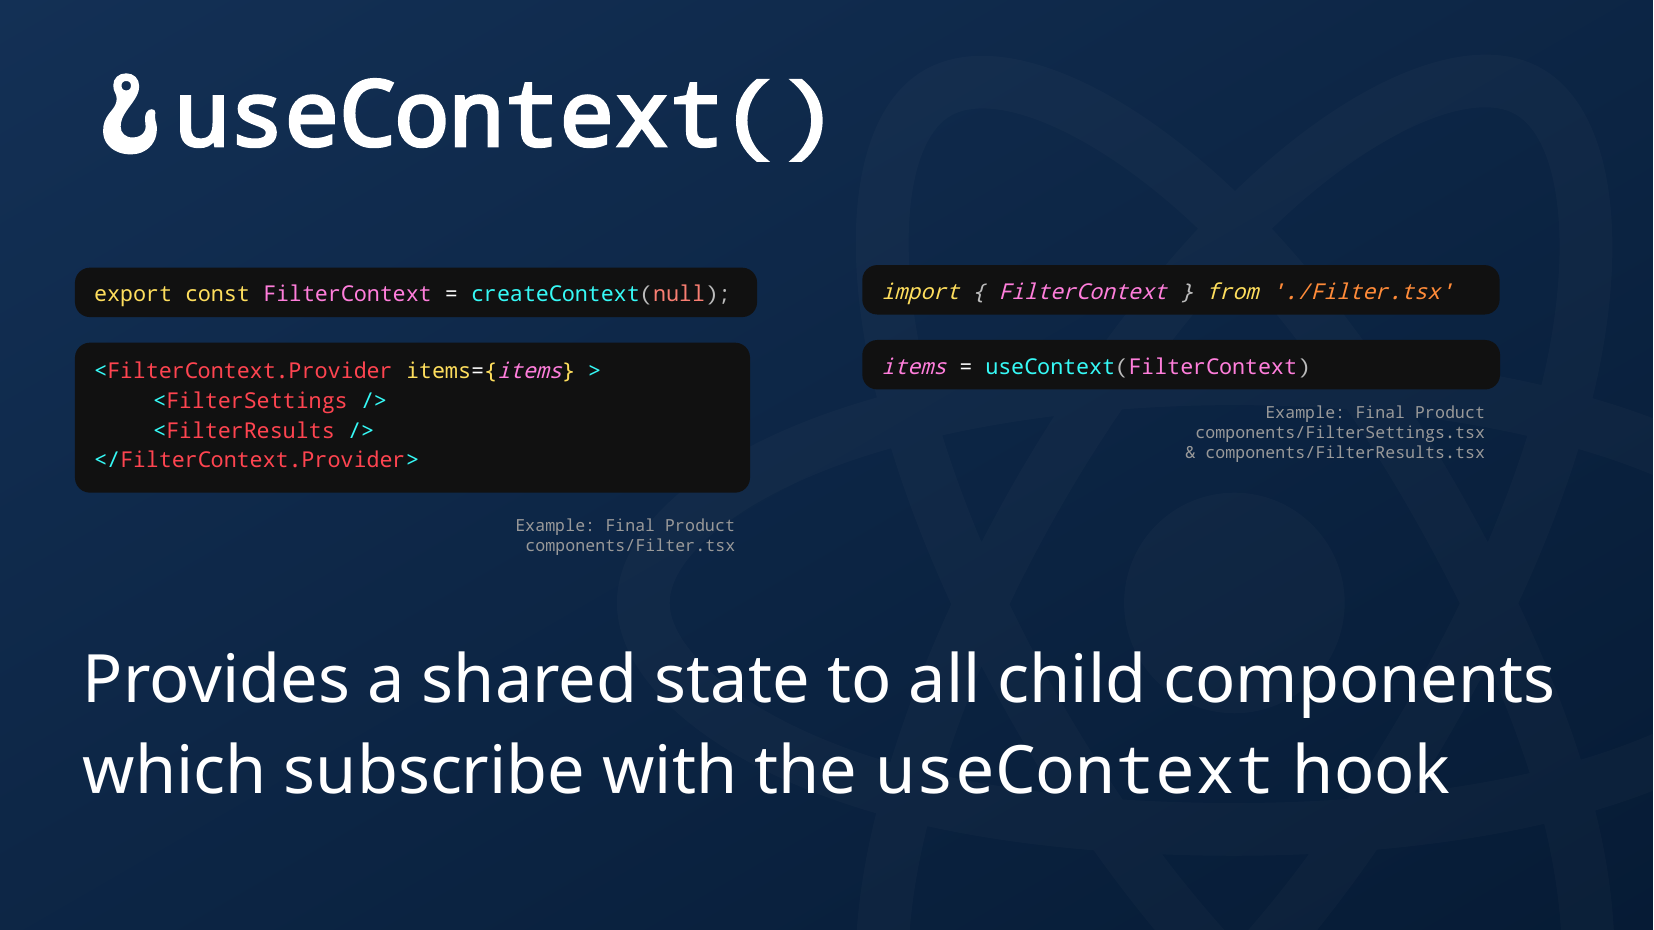

# 🪝useContext()
import { FilterContext } from './Filter.tsx'
export const FilterContext = createContext(null);
items = useContext(FilterContext)
<FilterContext.Provider items={items} >
<FilterSettings />
<FilterResults />
</FilterContext.Provider>
Example: Final Product
components/FilterSettings.tsx
& components/FilterResults.tsx
Example: Final Product
components/Filter.tsx
Provides a shared state to all child components which subscribe with the useContext hook